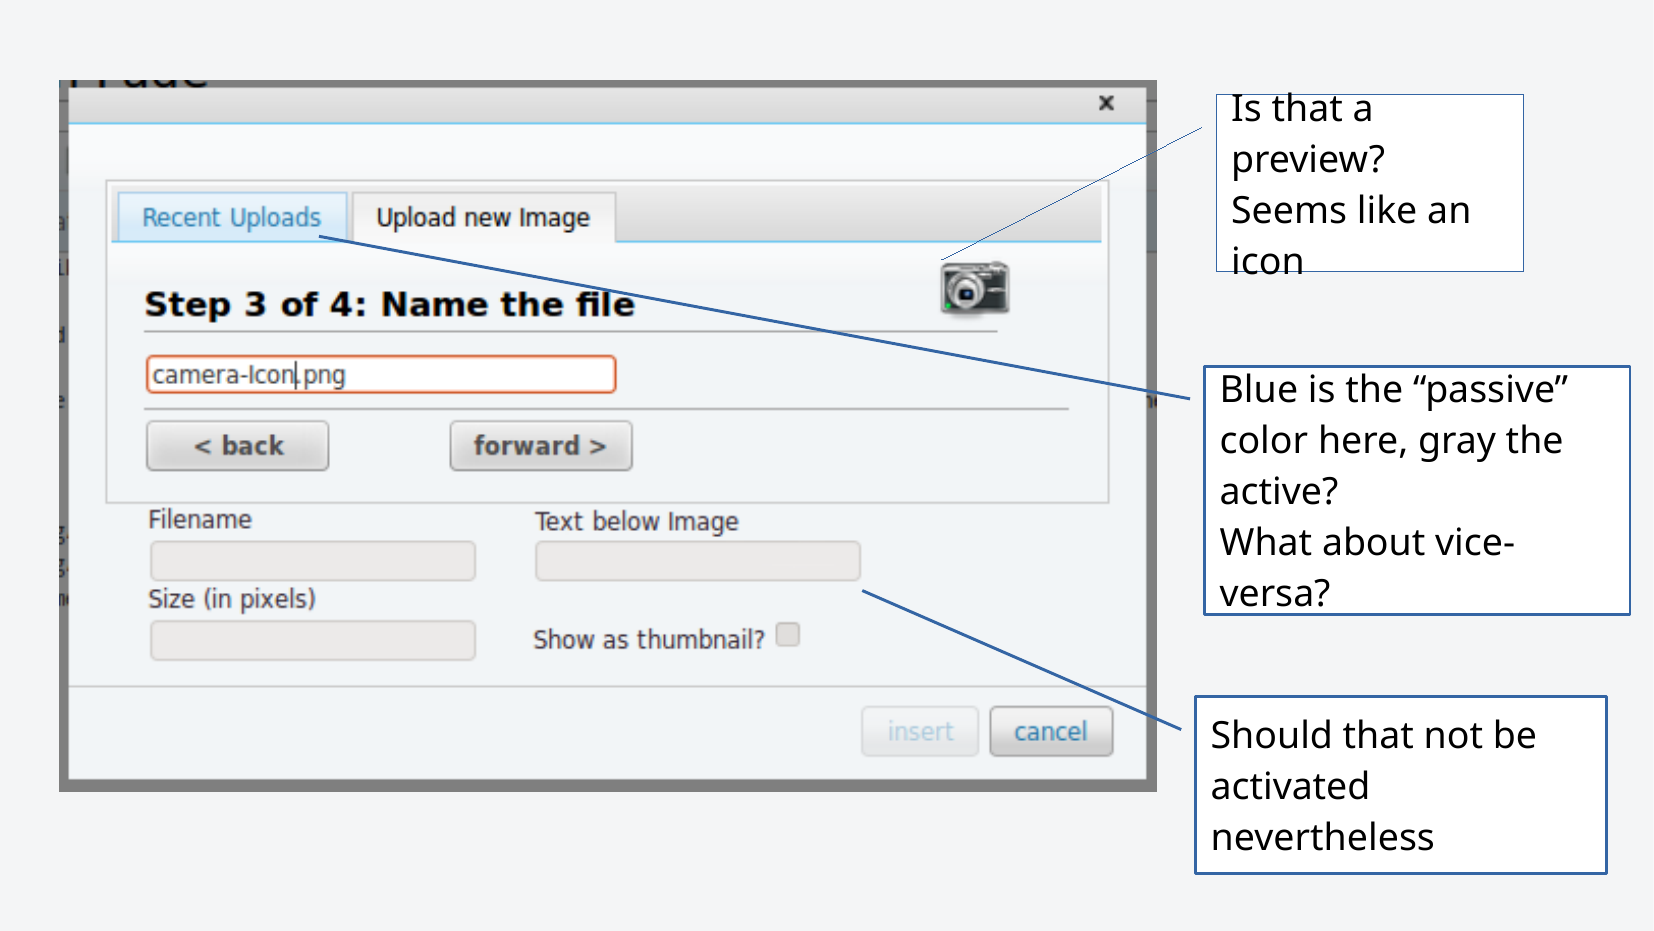

Is that a preview? Seems like an icon
Blue is the “passive” color here, gray the active?
What about vice-versa?
Should that not be activated nevertheless